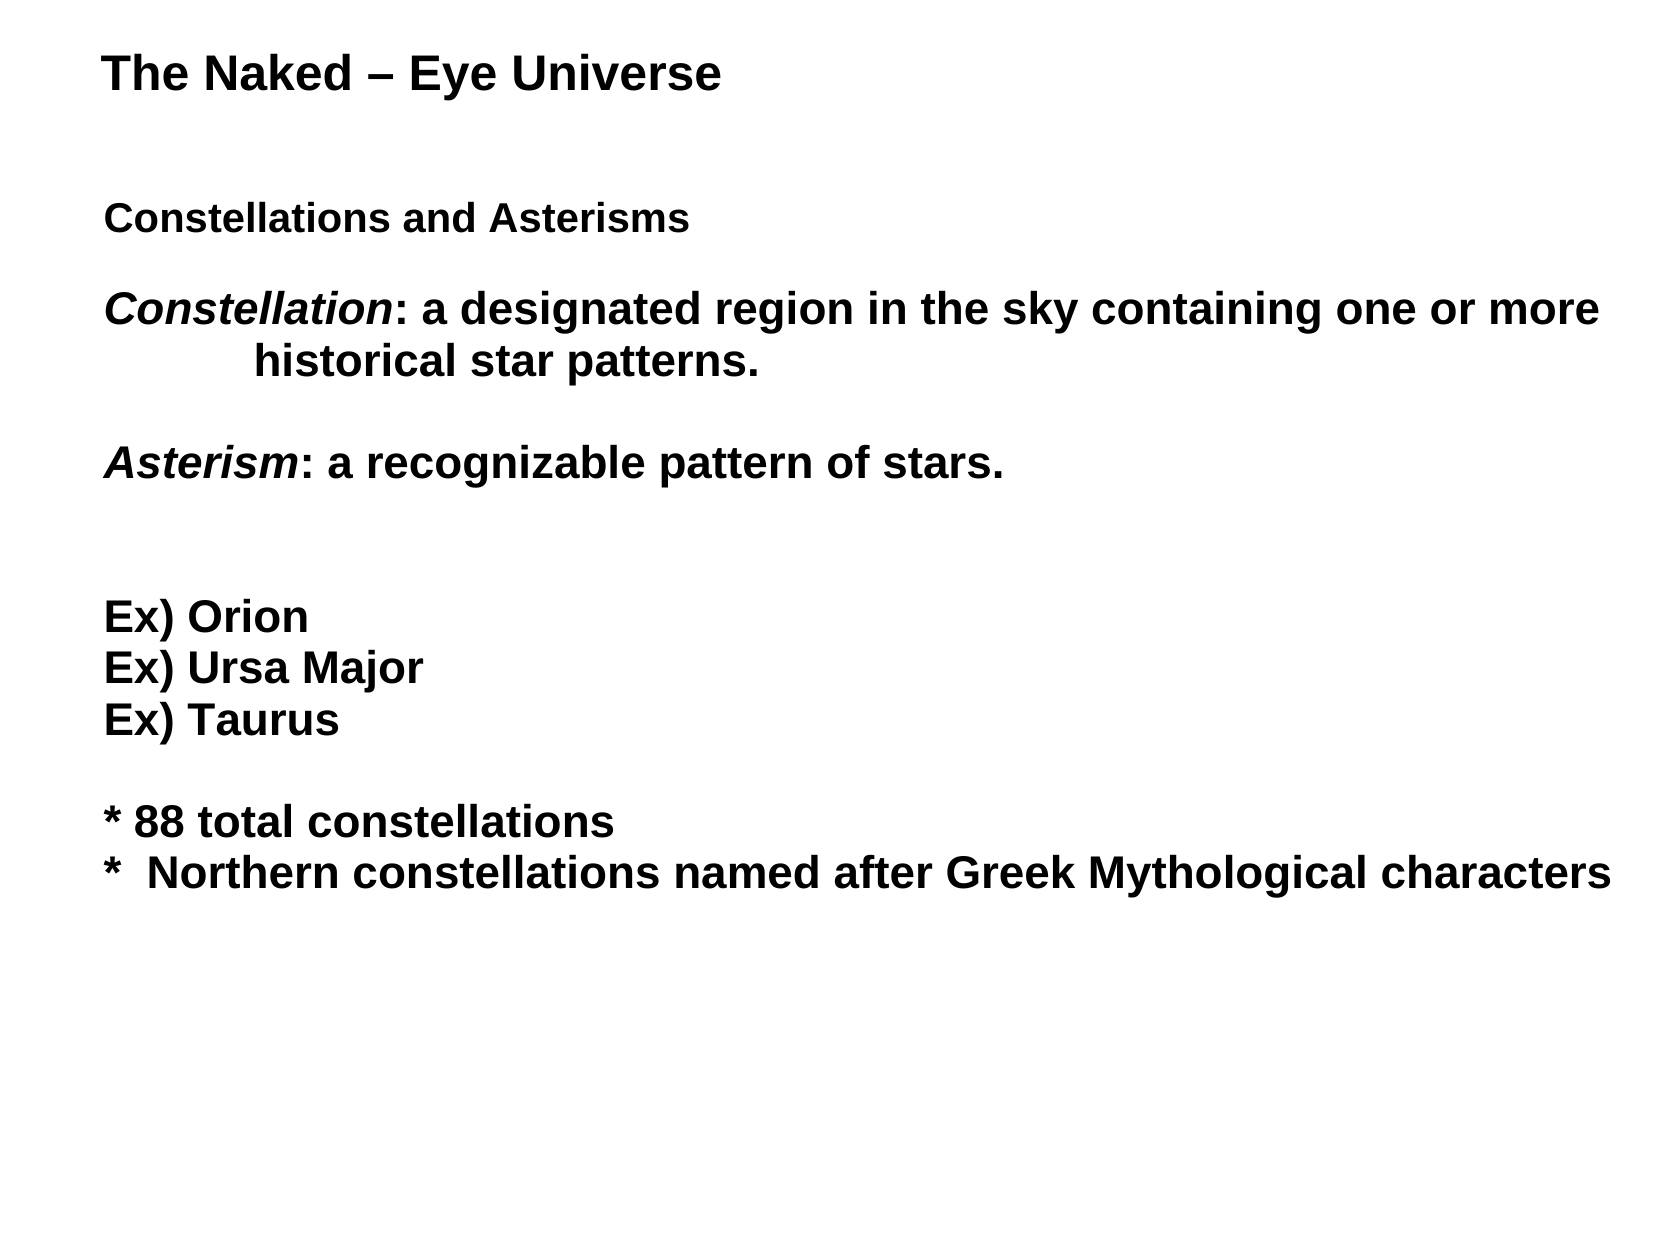

The Naked – Eye Universe
Constellations and Asterisms
Constellation: a designated region in the sky containing one or more
		historical star patterns.
Asterism: a recognizable pattern of stars.
Ex) Orion
Ex) Ursa Major
Ex) Taurus
* 88 total constellations
* Northern constellations named after Greek Mythological characters